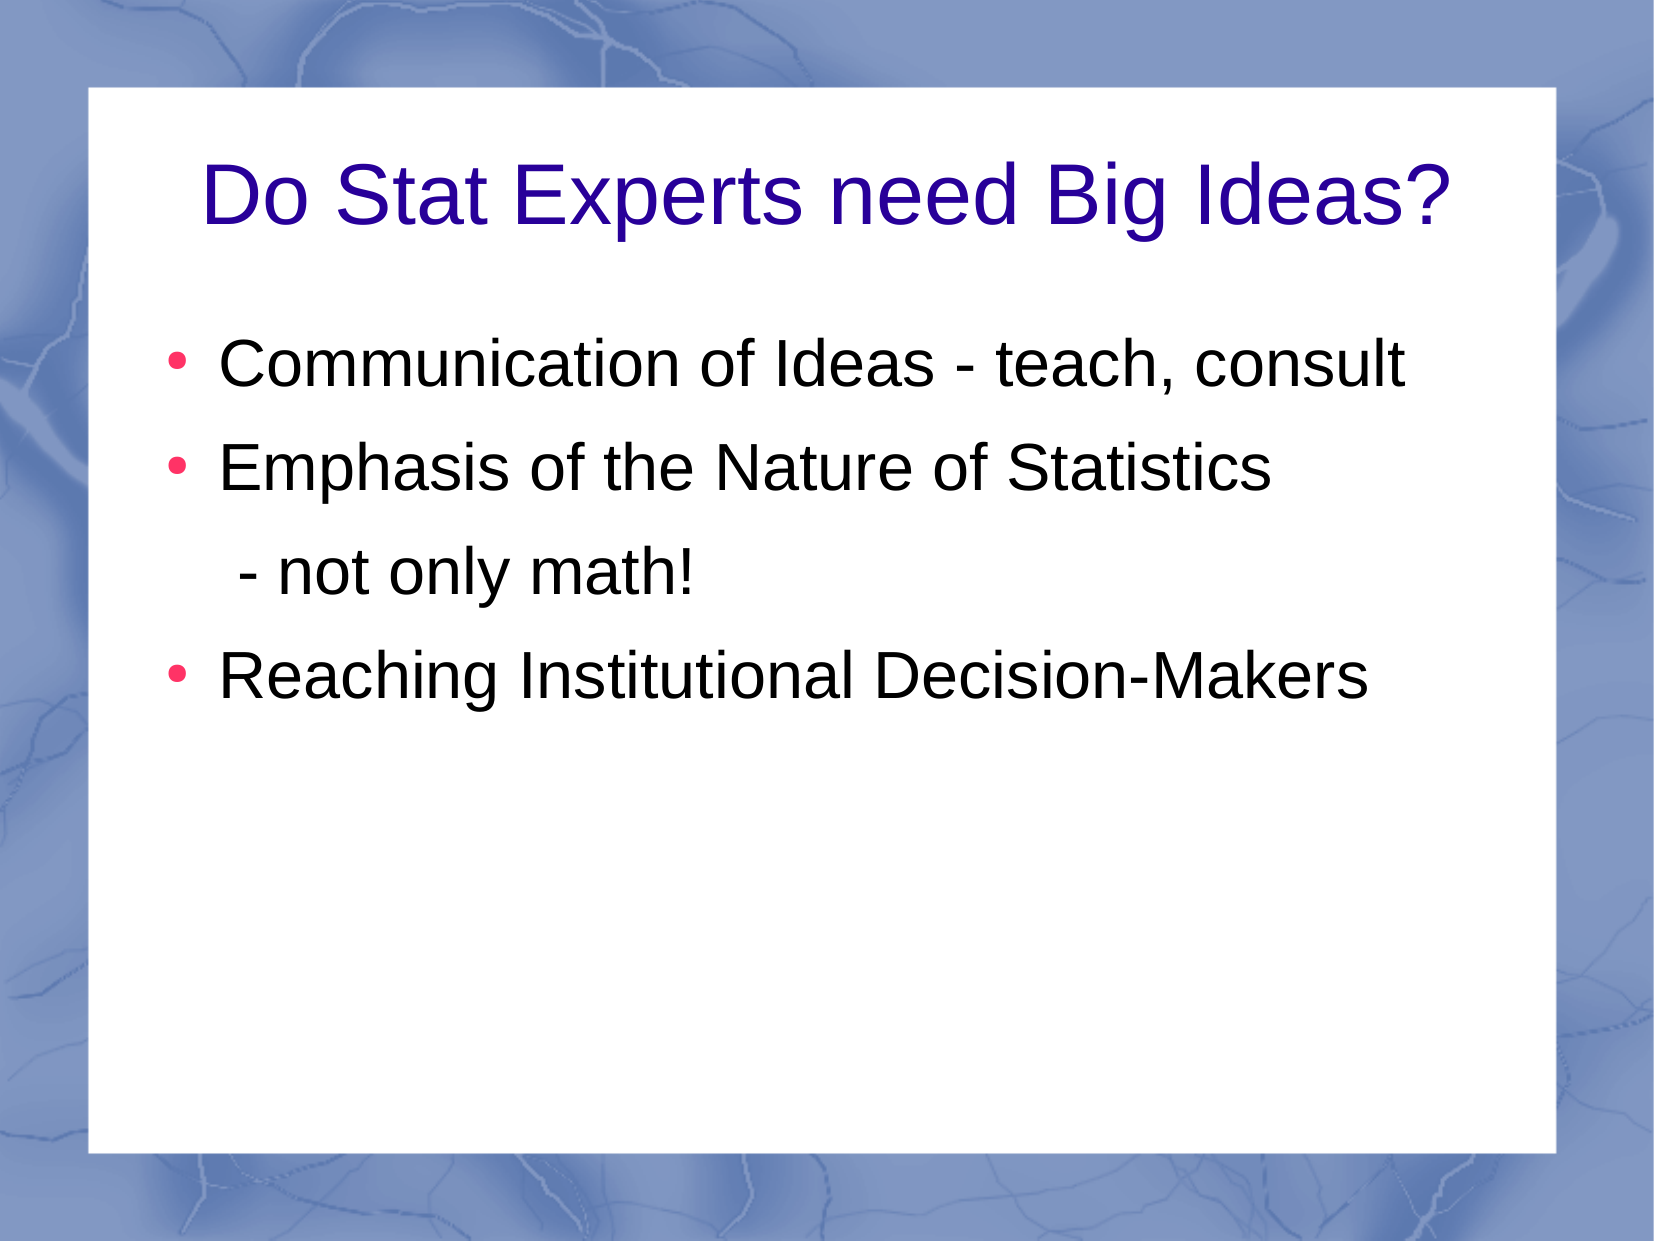

# Do Stat Experts need Big Ideas?
Communication of Ideas - teach, consult
Emphasis of the Nature of Statistics
 - not only math!
Reaching Institutional Decision-Makers